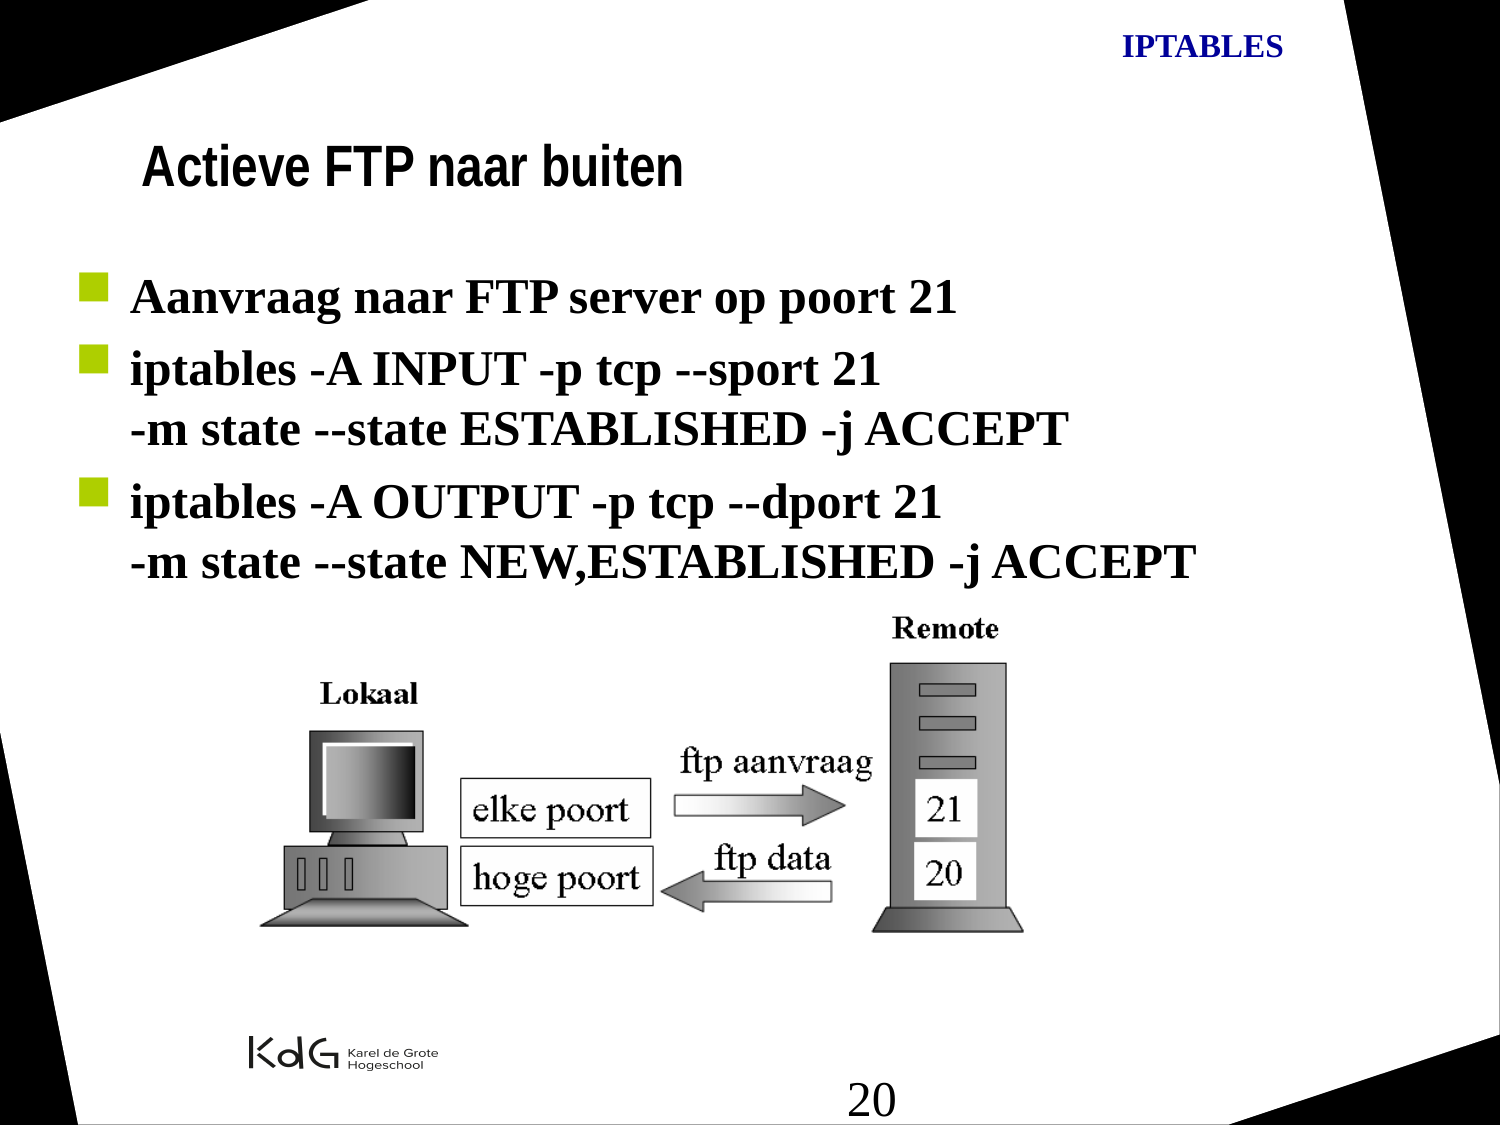

Actieve FTP naar buiten
Aanvraag naar FTP server op poort 21
iptables -A INPUT -p tcp --sport 21
-m state --state ESTABLISHED -j ACCEPT
iptables -A OUTPUT -p tcp --dport 21
-m state --state NEW,ESTABLISHED -j ACCEPT